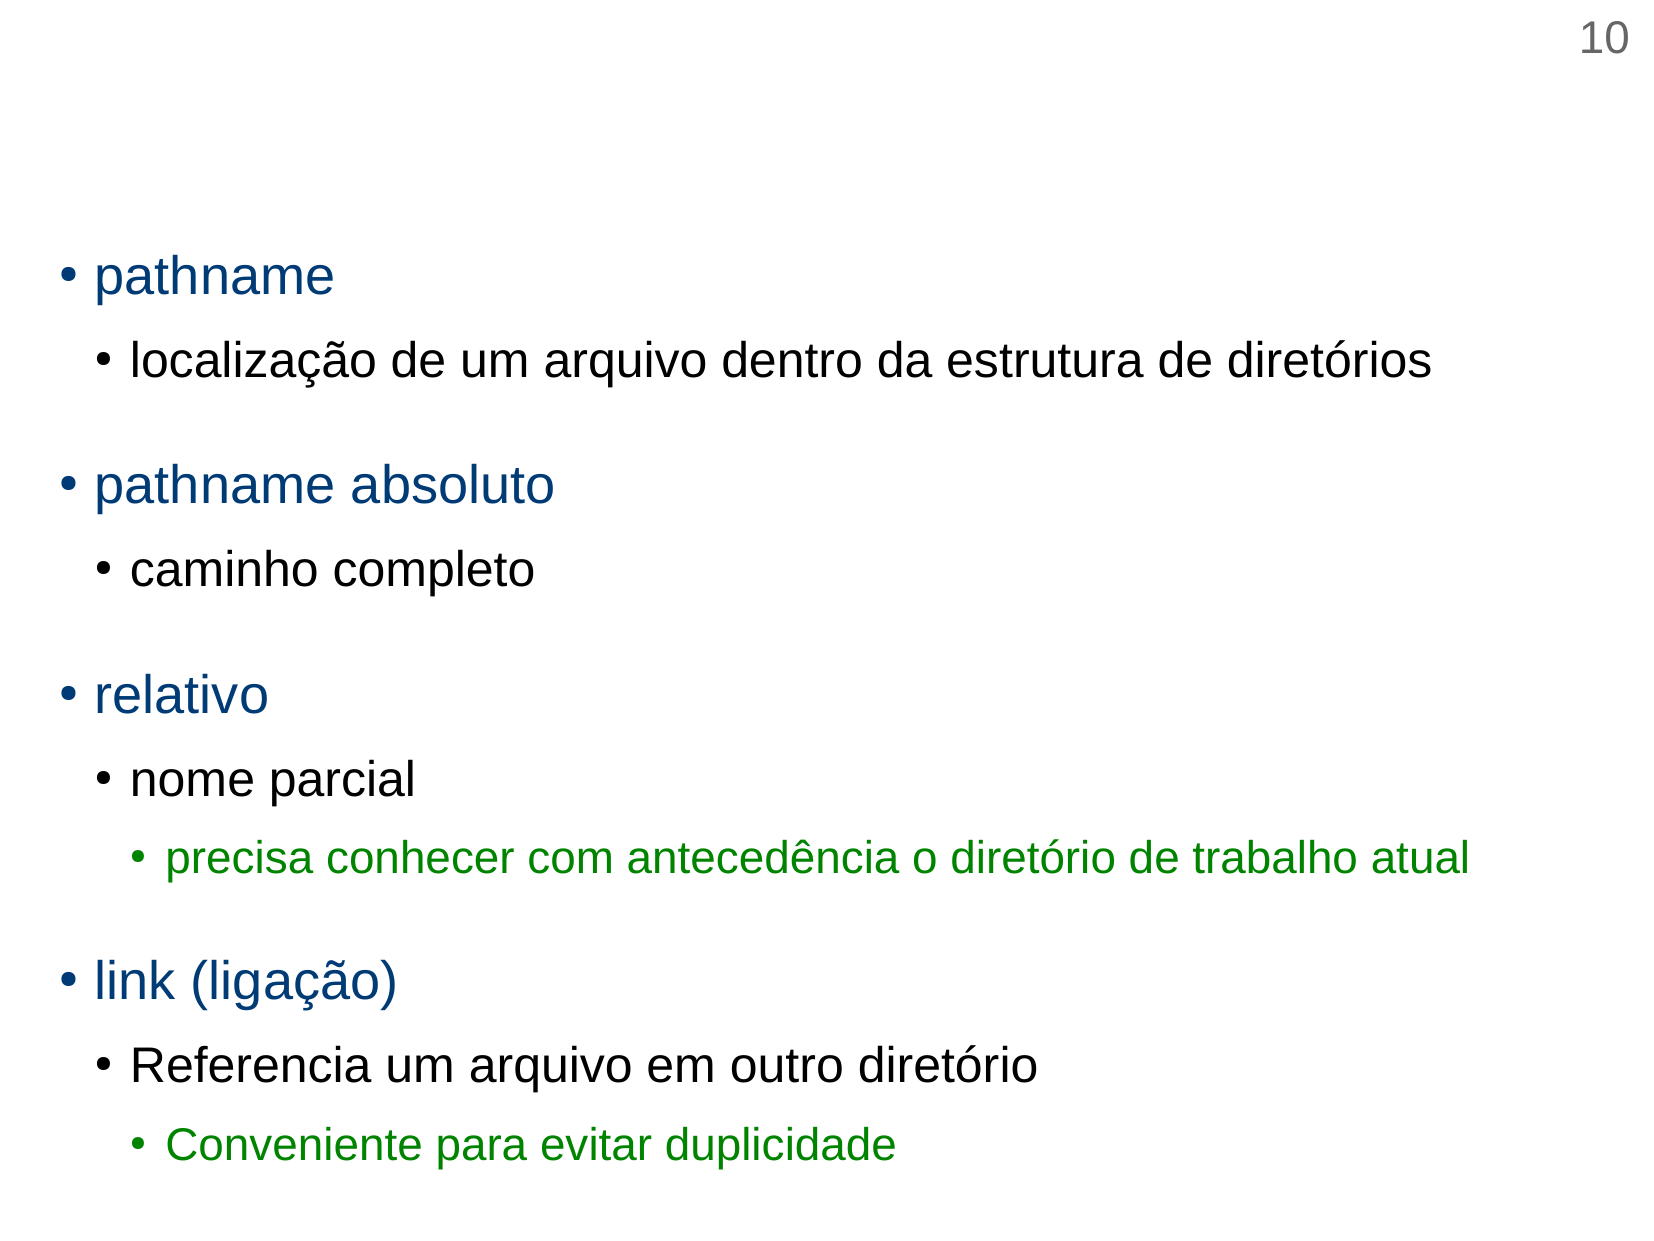

10
#
pathname
localização de um arquivo dentro da estrutura de diretórios
pathname absoluto
caminho completo
relativo
nome parcial
precisa conhecer com antecedência o diretório de trabalho atual
link (ligação)
Referencia um arquivo em outro diretório
Conveniente para evitar duplicidade